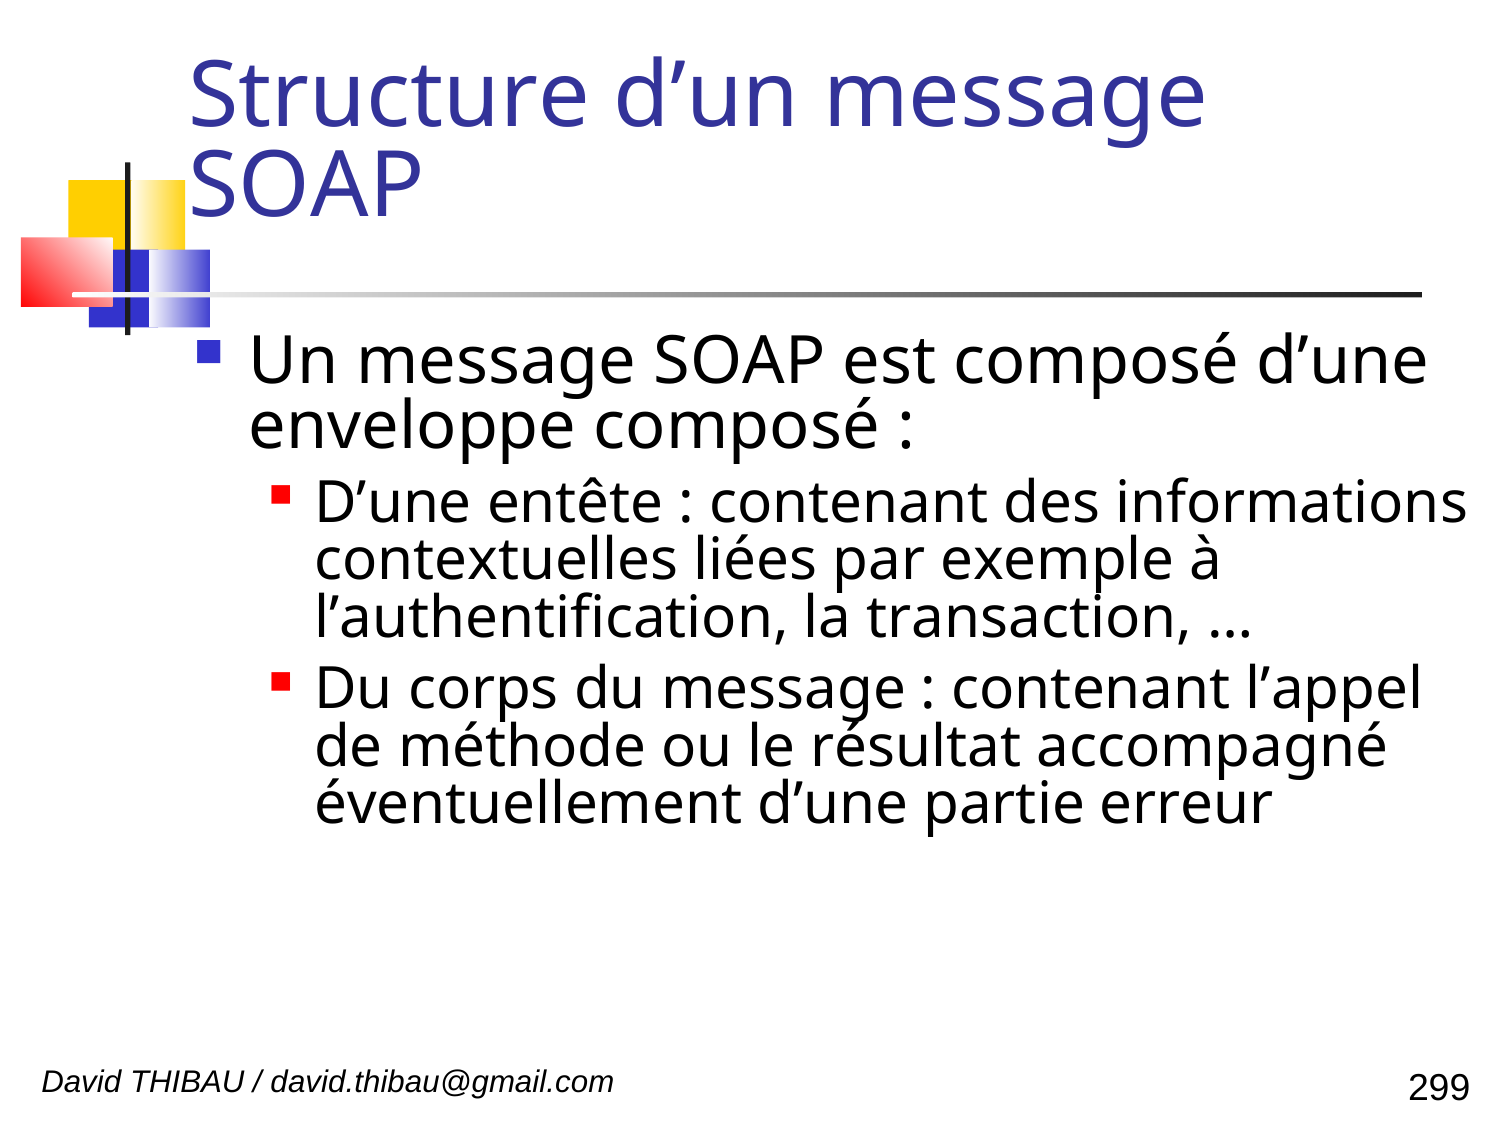

# Structure d’un message SOAP
Un message SOAP est composé d’une enveloppe composé :
D’une entête : contenant des informations contextuelles liées par exemple à l’authentification, la transaction, …
Du corps du message : contenant l’appel de méthode ou le résultat accompagné éventuellement d’une partie erreur